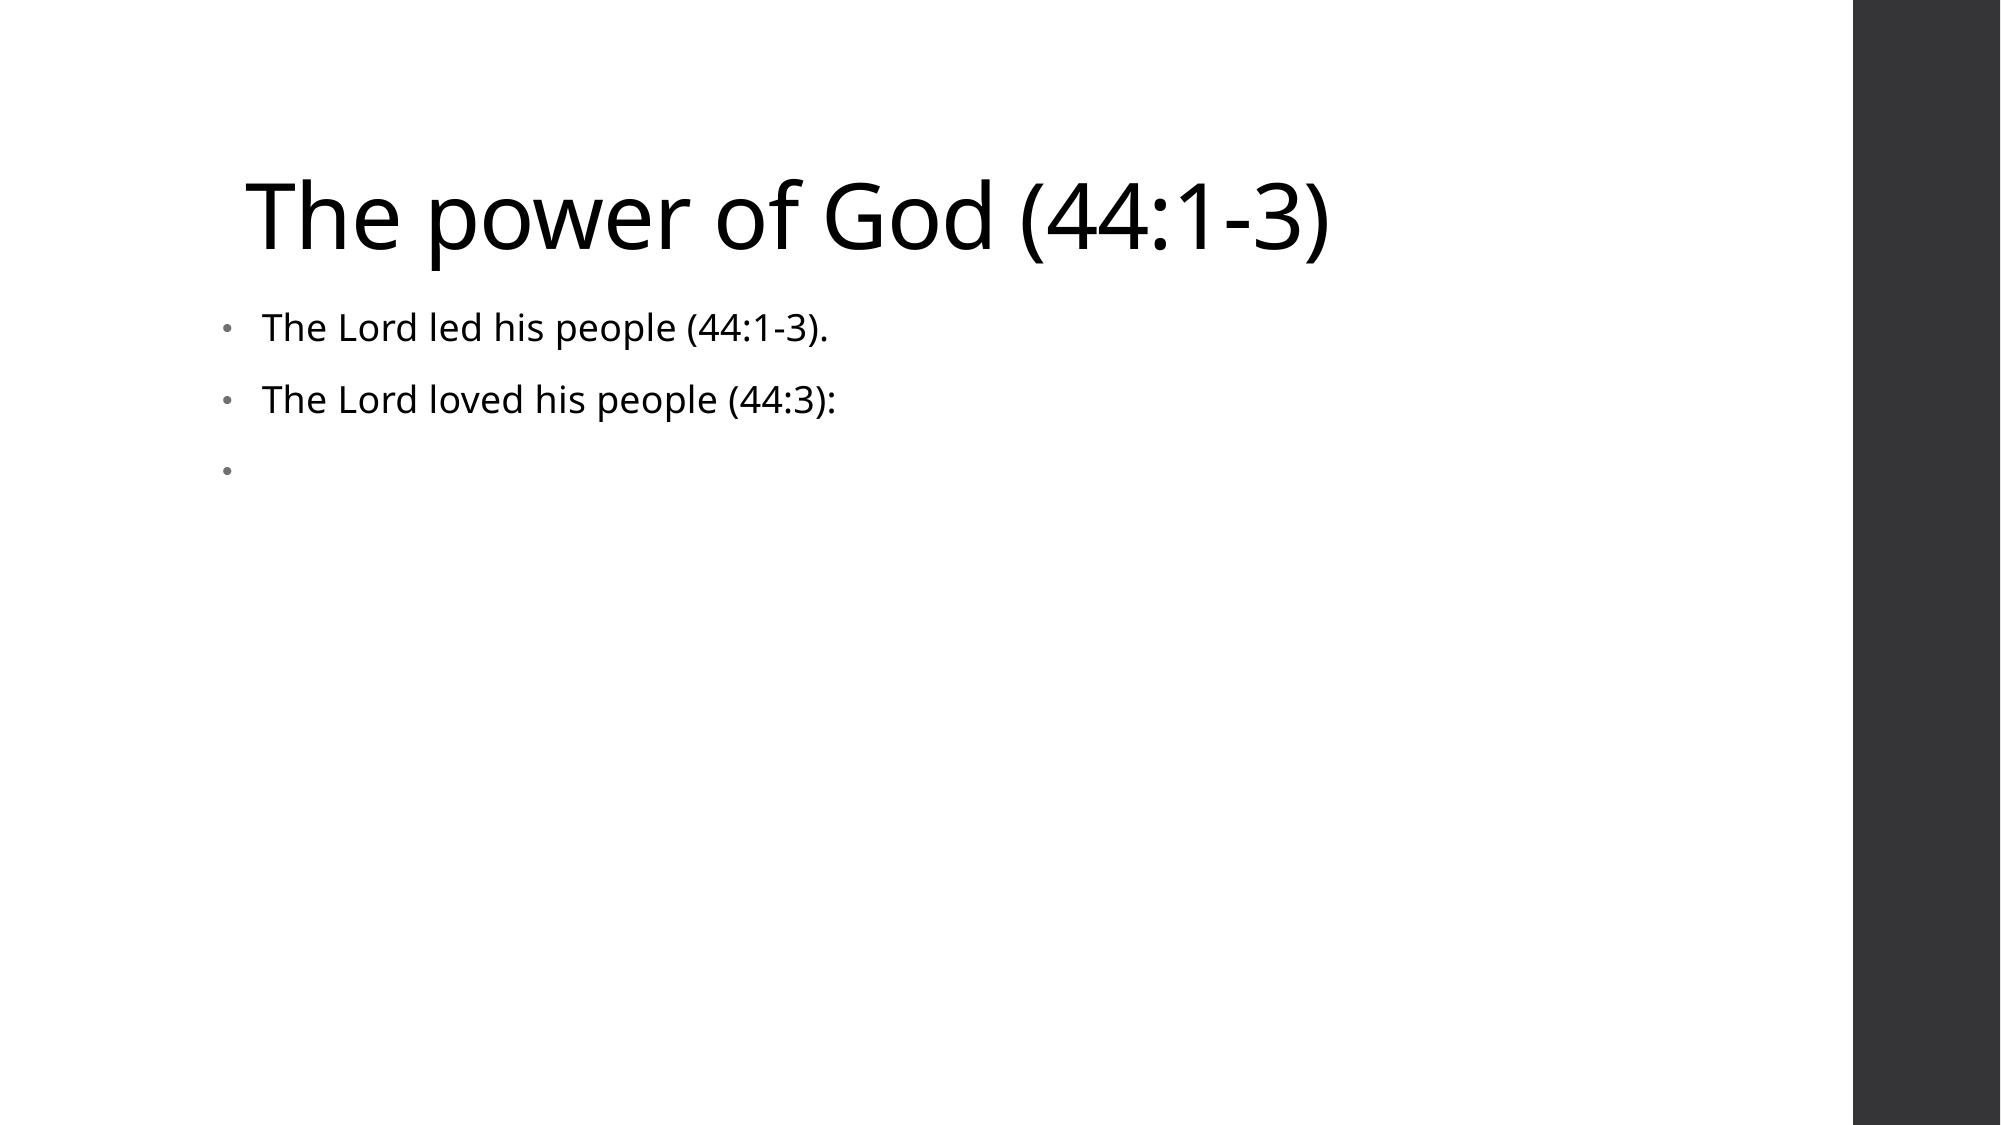

# The power of God (44:1-3)
 The Lord led his people (44:1-3).
 The Lord loved his people (44:3):